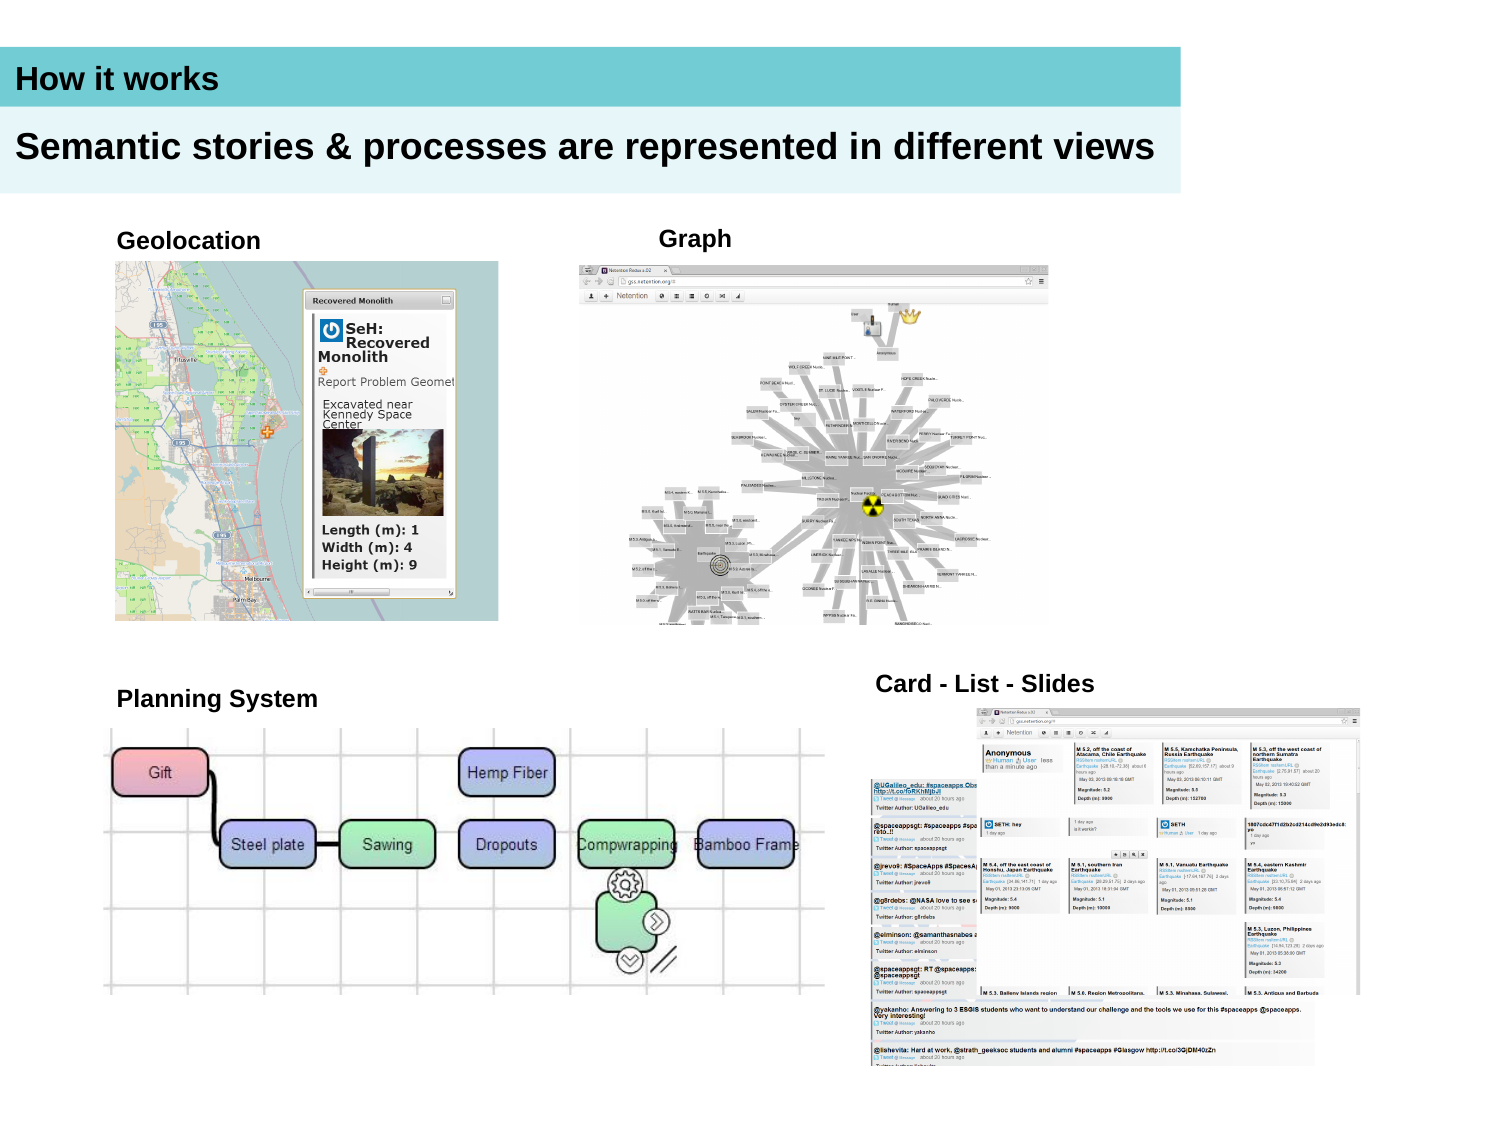

How it works
Semantic stories & processes are represented in different views
Graph
Geolocation
Card - List - Slides
Planning System